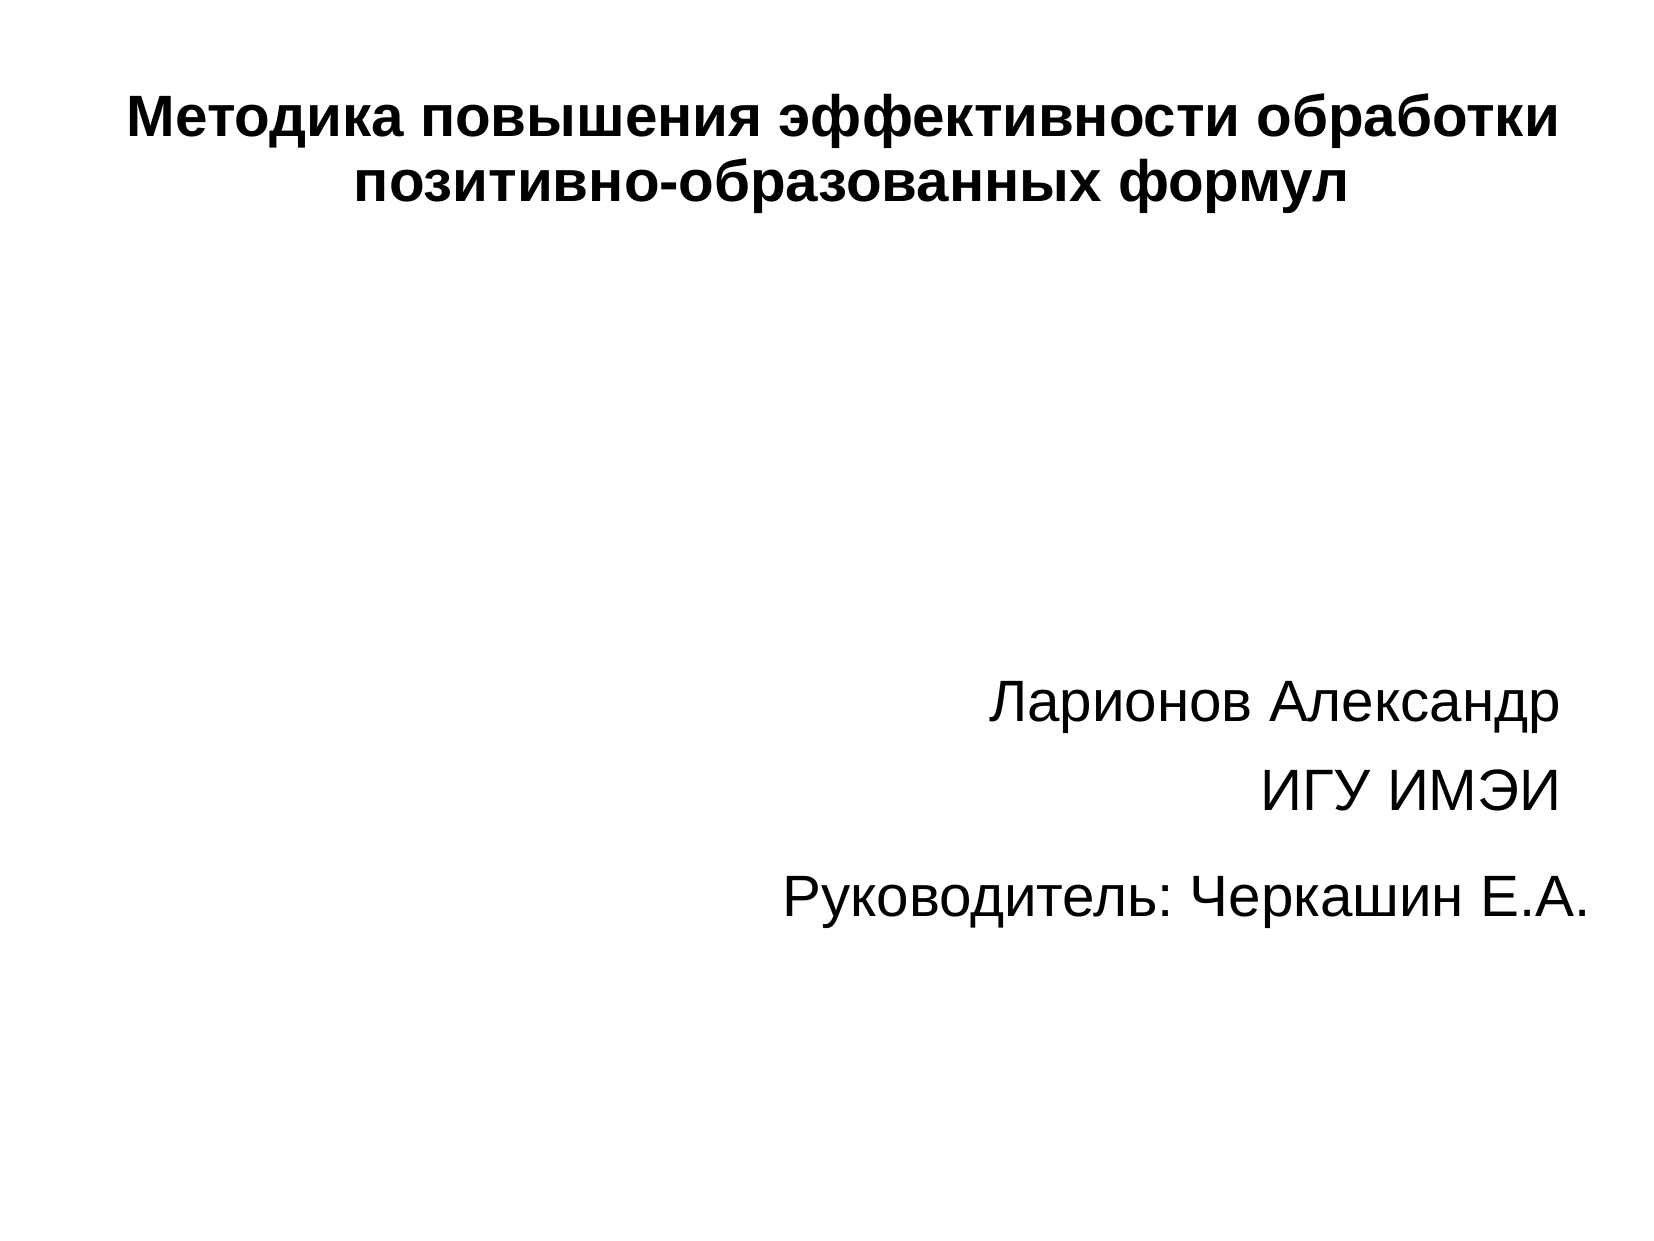

Методика повышения эффективности обработки
позитивно-образованных формул
Ларионов Александр
ИГУ ИМЭИ
Руководитель: Черкашин Е.А.